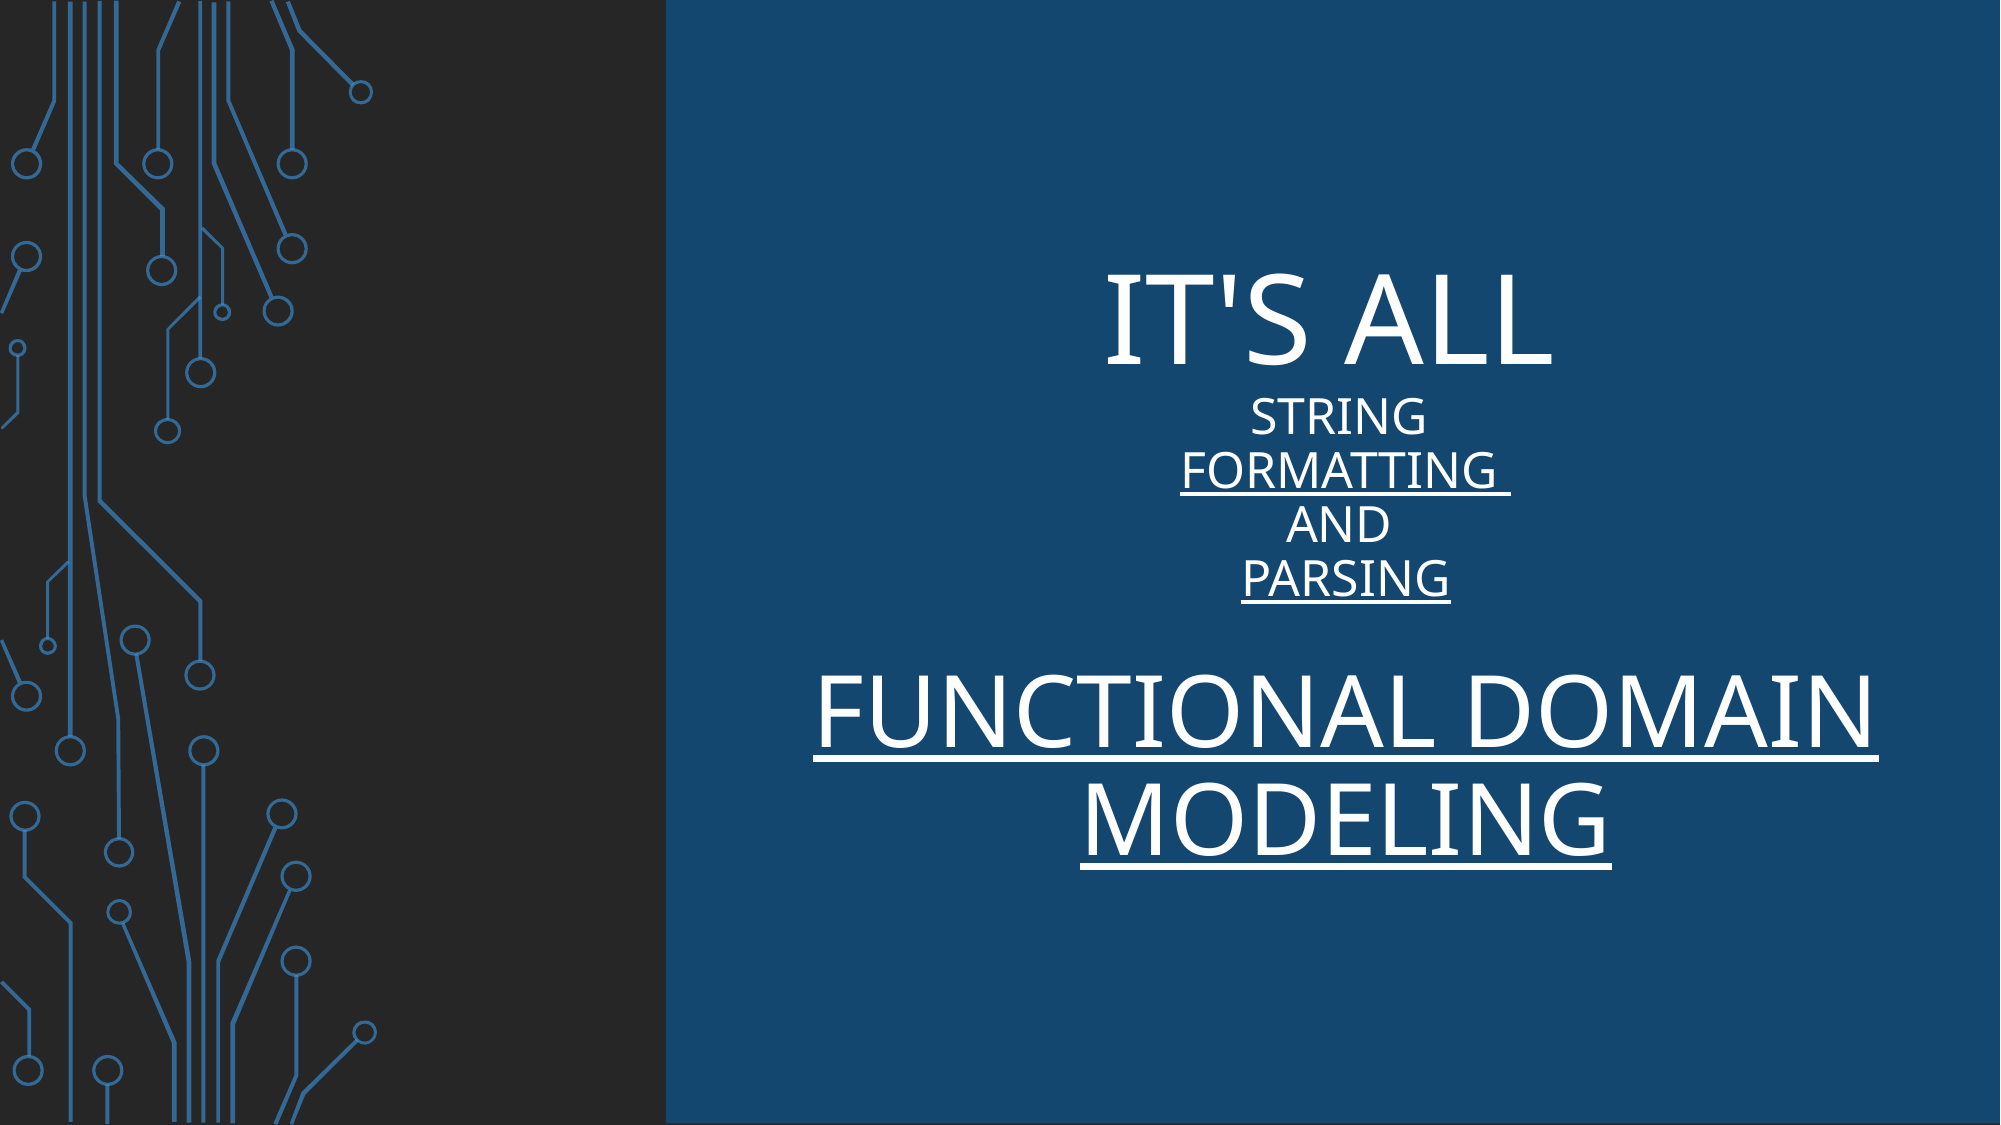

# It's all string formatting and parsing Functional DOMAIN MODELING